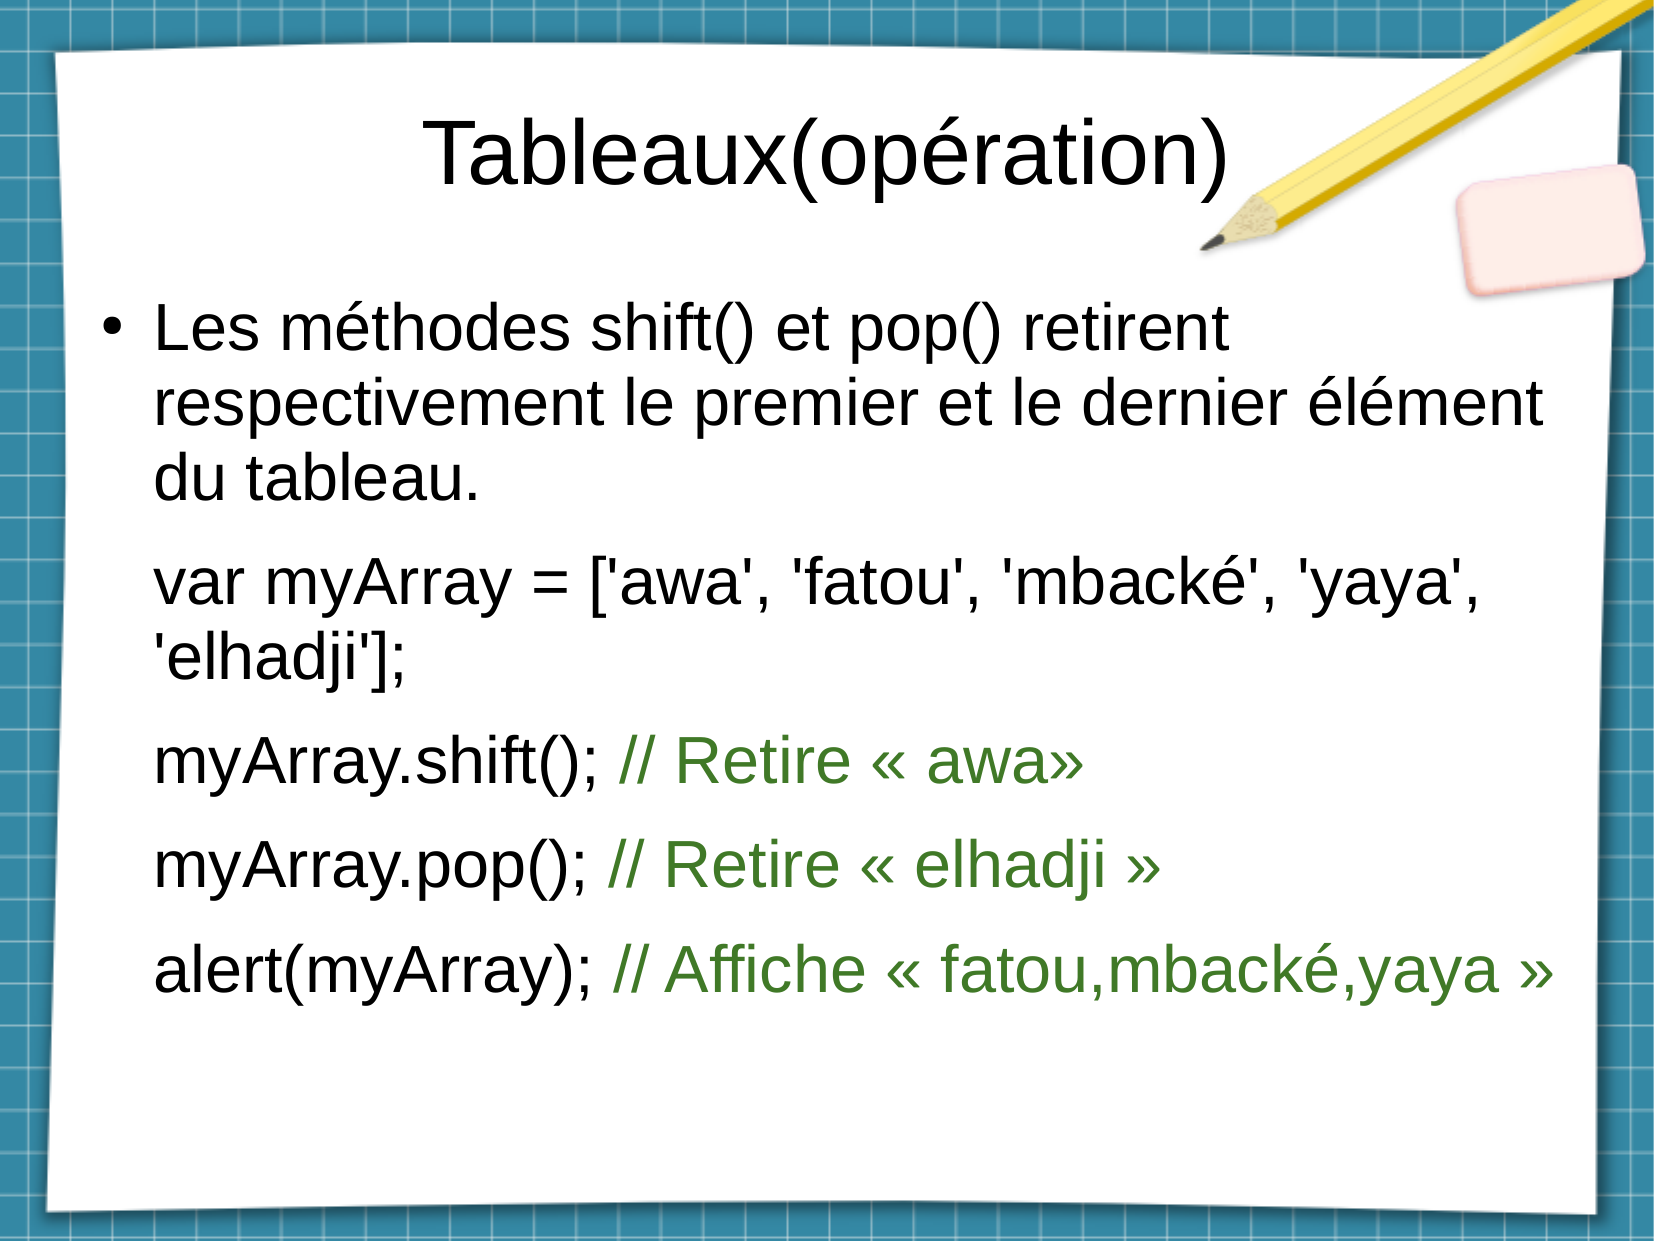

# Tableaux(opération)
Les méthodes shift() et pop() retirent respectivement le premier et le dernier élément du tableau.
var myArray = ['awa', 'fatou', 'mbacké', 'yaya', 'elhadji'];
myArray.shift(); // Retire « awa»
myArray.pop(); // Retire « elhadji »
alert(myArray); // Affiche « fatou,mbacké,yaya »